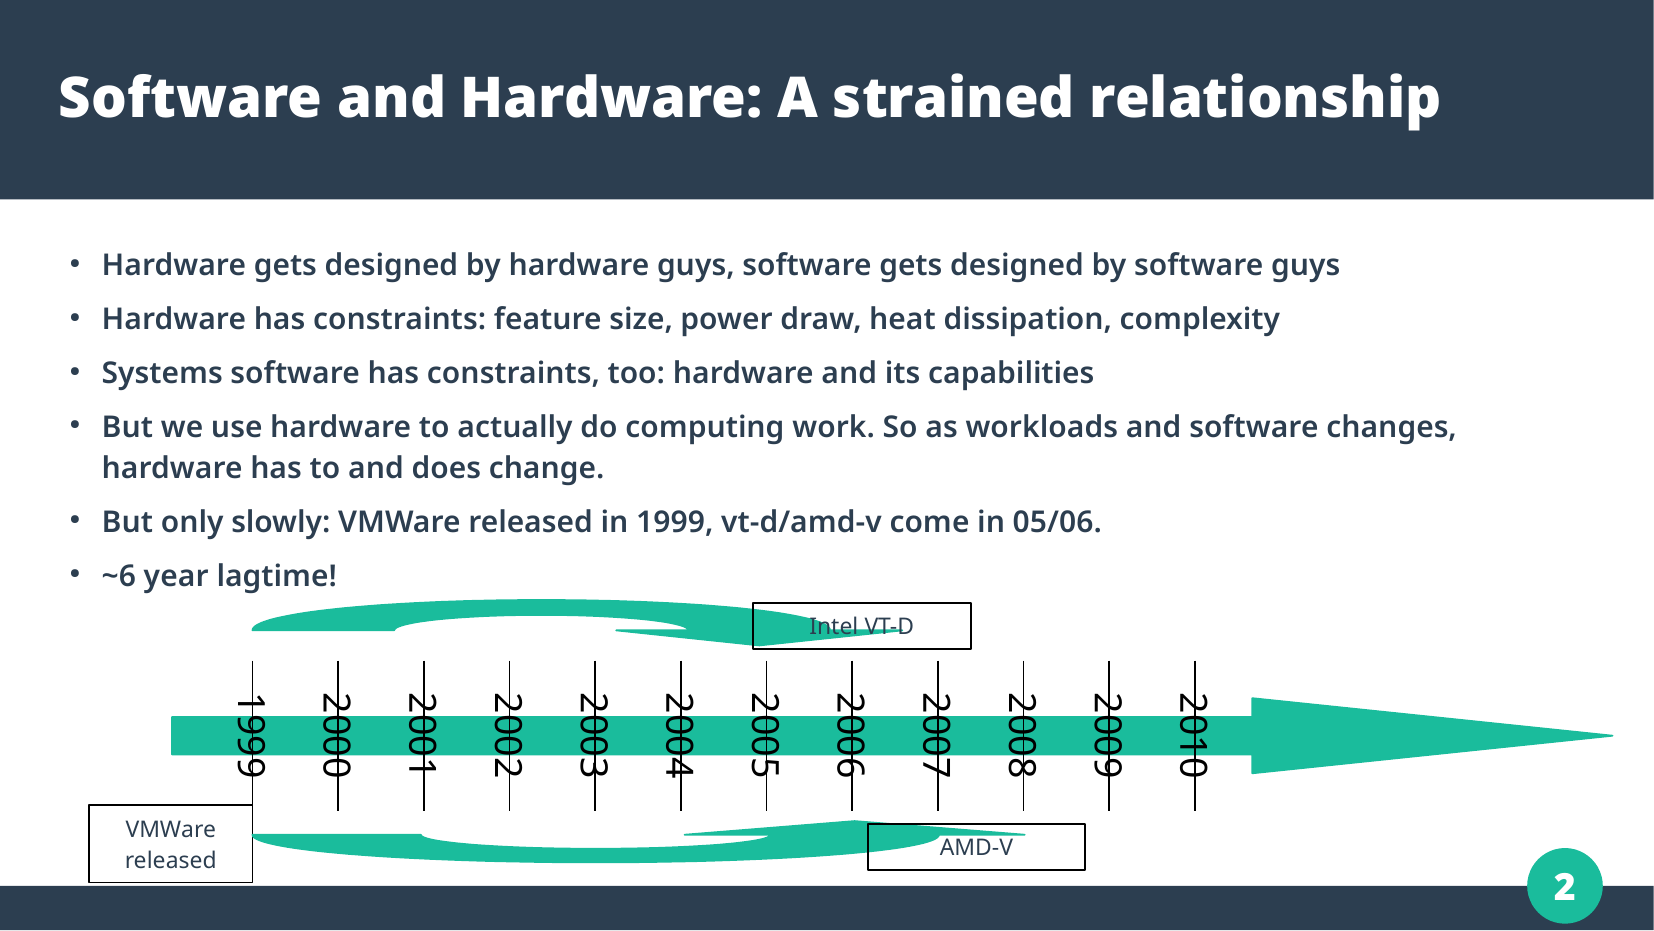

hard
# Software and Hardware: A strained relationship
Hardware gets designed by hardware guys, software gets designed by software guys
Hardware has constraints: feature size, power draw, heat dissipation, complexity
Systems software has constraints, too: hardware and its capabilities
But we use hardware to actually do computing work. So as workloads and software changes, hardware has to and does change.
But only slowly: VMWare released in 1999, vt-d/amd-v come in 05/06.
~6 year lagtime!
Intel VT-D
1999
2000
2001
2002
2003
2004
2005
2006
2007
2008
2009
2010
VMWare released
AMD-V